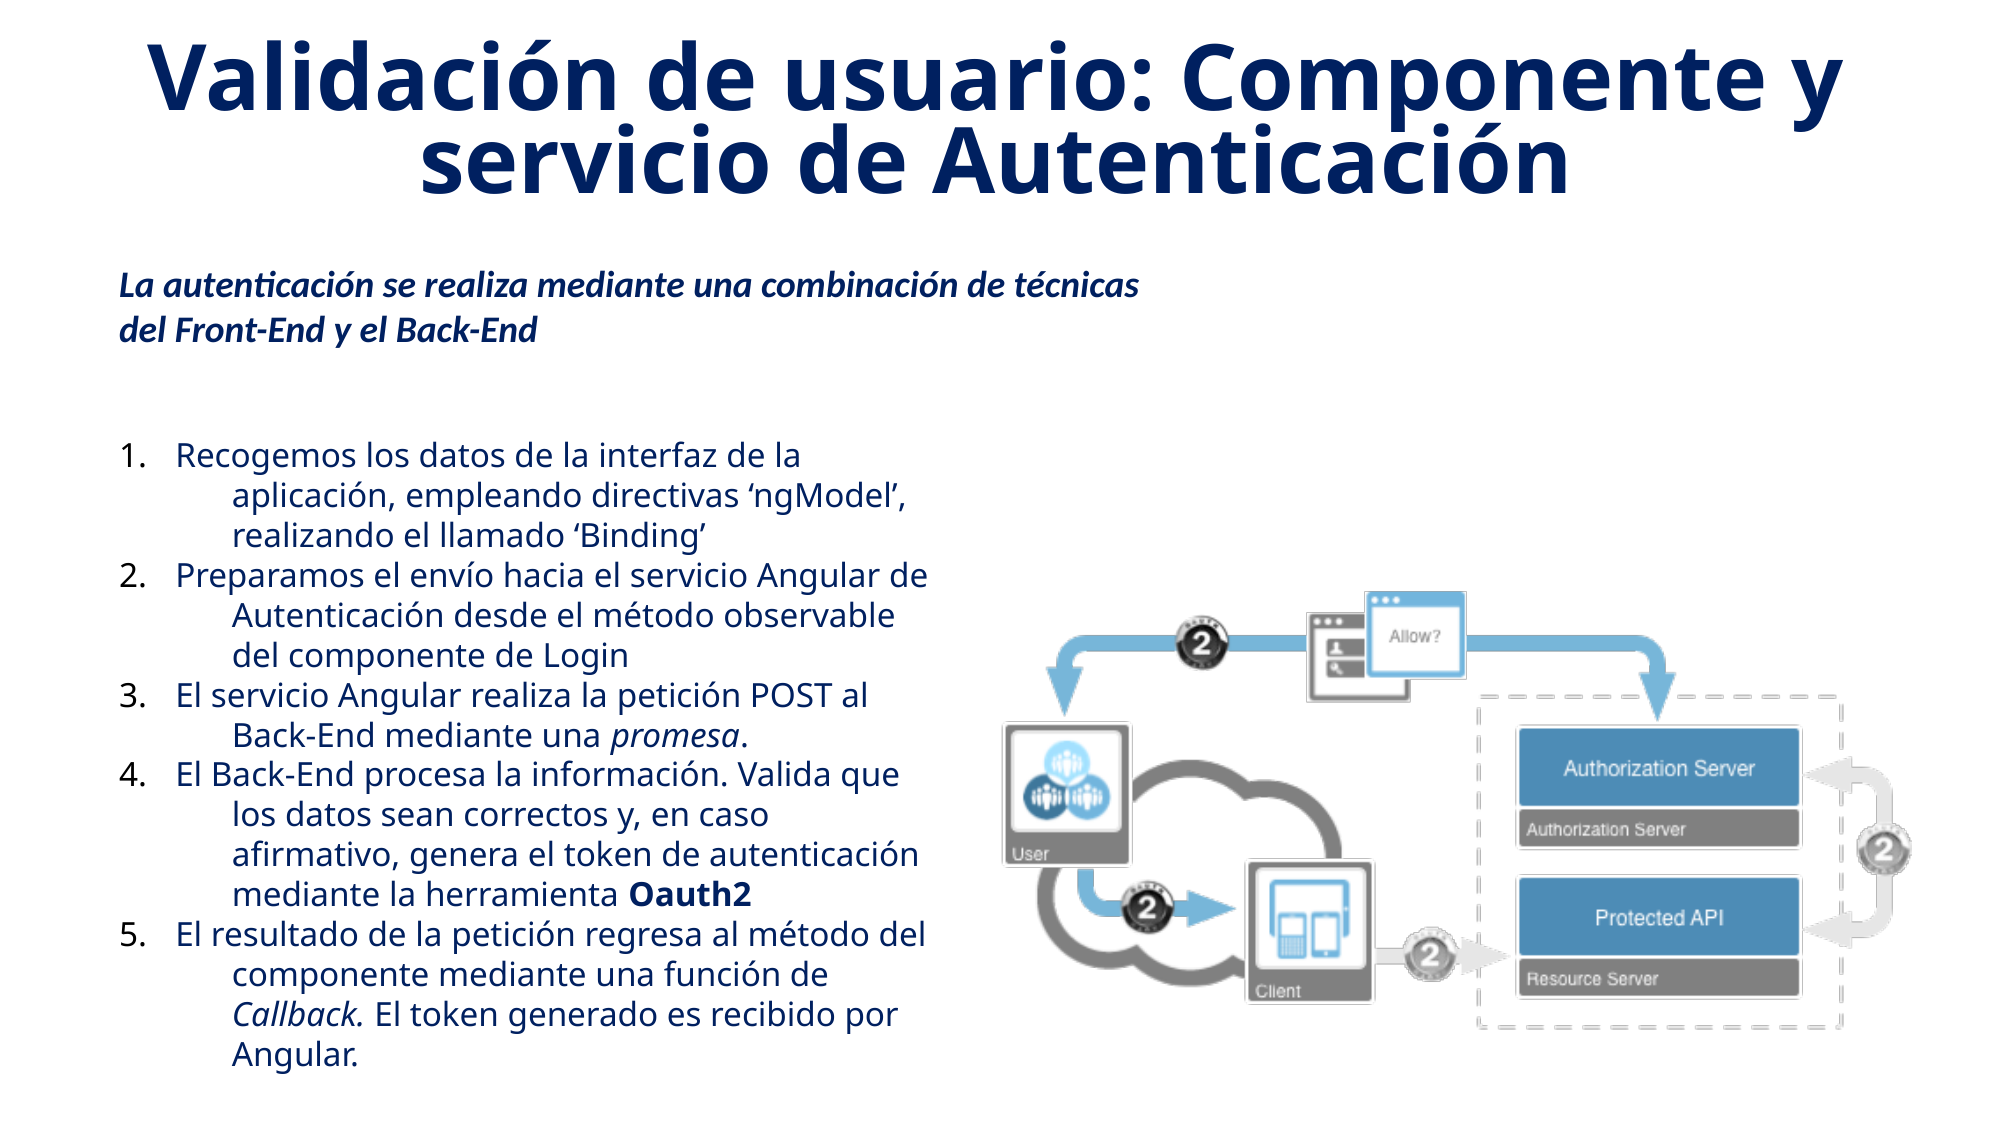

Validación de usuario: Componente y servicio de Autenticación
# Diapositiva de recursos humanos 8
La autenticación se realiza mediante una combinación de técnicas del Front-End y el Back-End
Recogemos los datos de la interfaz de la aplicación, empleando directivas ‘ngModel’, realizando el llamado ‘Binding’
Preparamos el envío hacia el servicio Angular de Autenticación desde el método observable del componente de Login
El servicio Angular realiza la petición POST al Back-End mediante una promesa.
El Back-End procesa la información. Valida que los datos sean correctos y, en caso afirmativo, genera el token de autenticación mediante la herramienta Oauth2
El resultado de la petición regresa al método del componente mediante una función de Callback. El token generado es recibido por Angular.